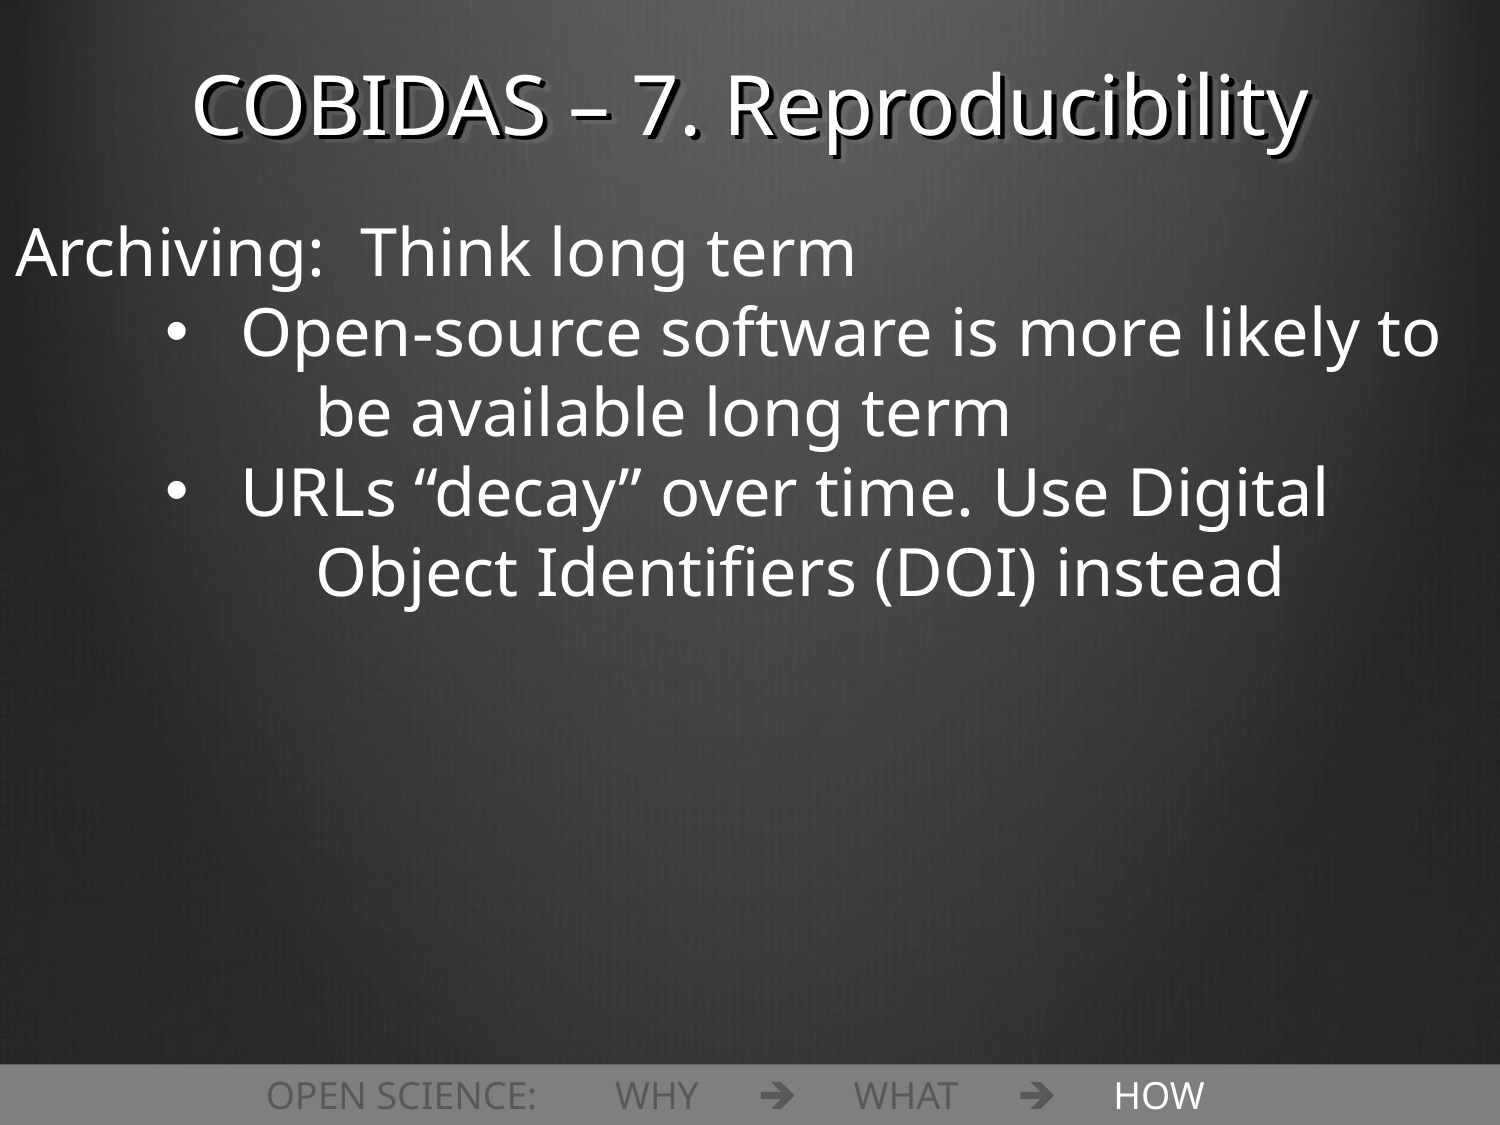

# COBIDAS – 7. Reproducibility
Archiving: Think long term
Open-source software is more likely to be available long term
URLs “decay” over time. Use Digital Object Identifiers (DOI) instead
OPEN SCIENCE: WHY  WHAT  HOW